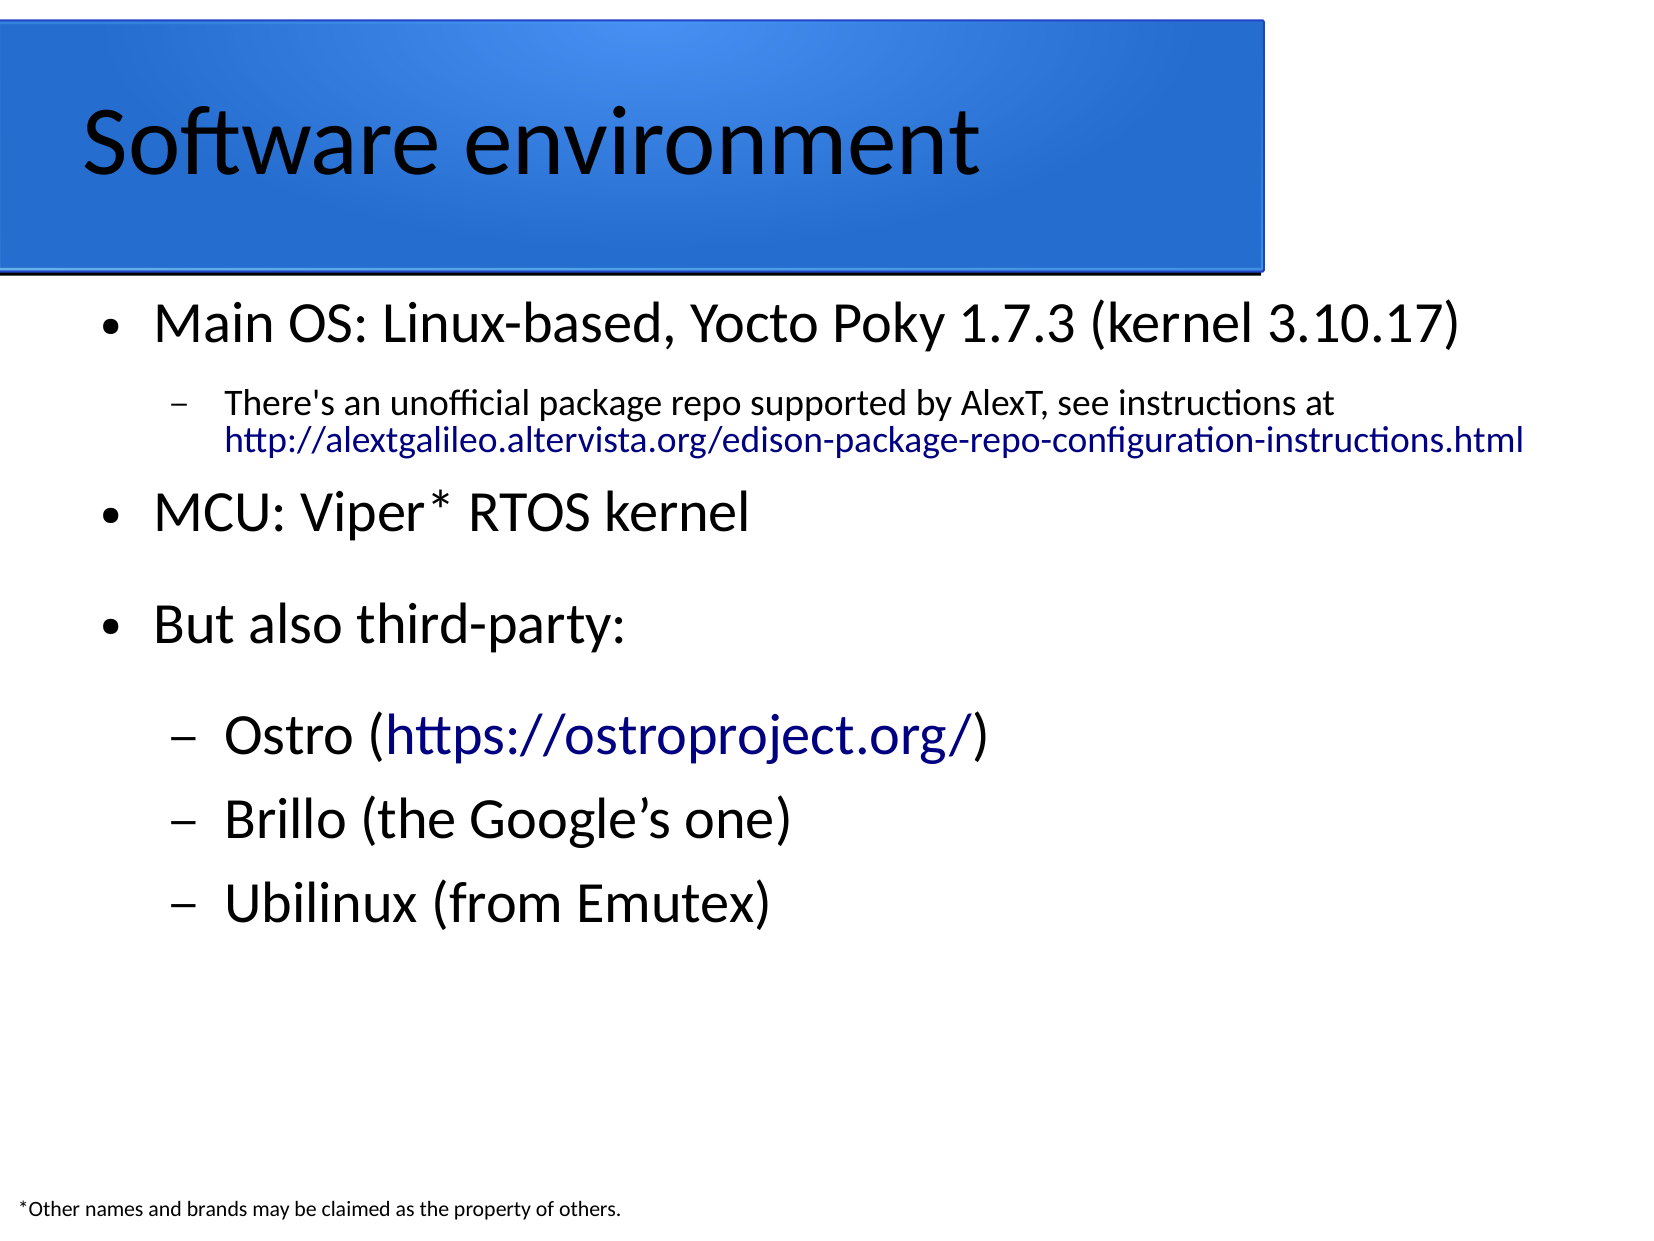

# Software environment
Main OS: Linux-based, Yocto Poky 1.7.3 (kernel 3.10.17)
There's an unofficial package repo supported by AlexT, see instructions at http://alextgalileo.altervista.org/edison-package-repo-configuration-instructions.html
MCU: Viper* RTOS kernel
But also third-party:
Ostro (https://ostroproject.org/)
Brillo (the Google’s one)
Ubilinux (from Emutex)
*Other names and brands may be claimed as the property of others.